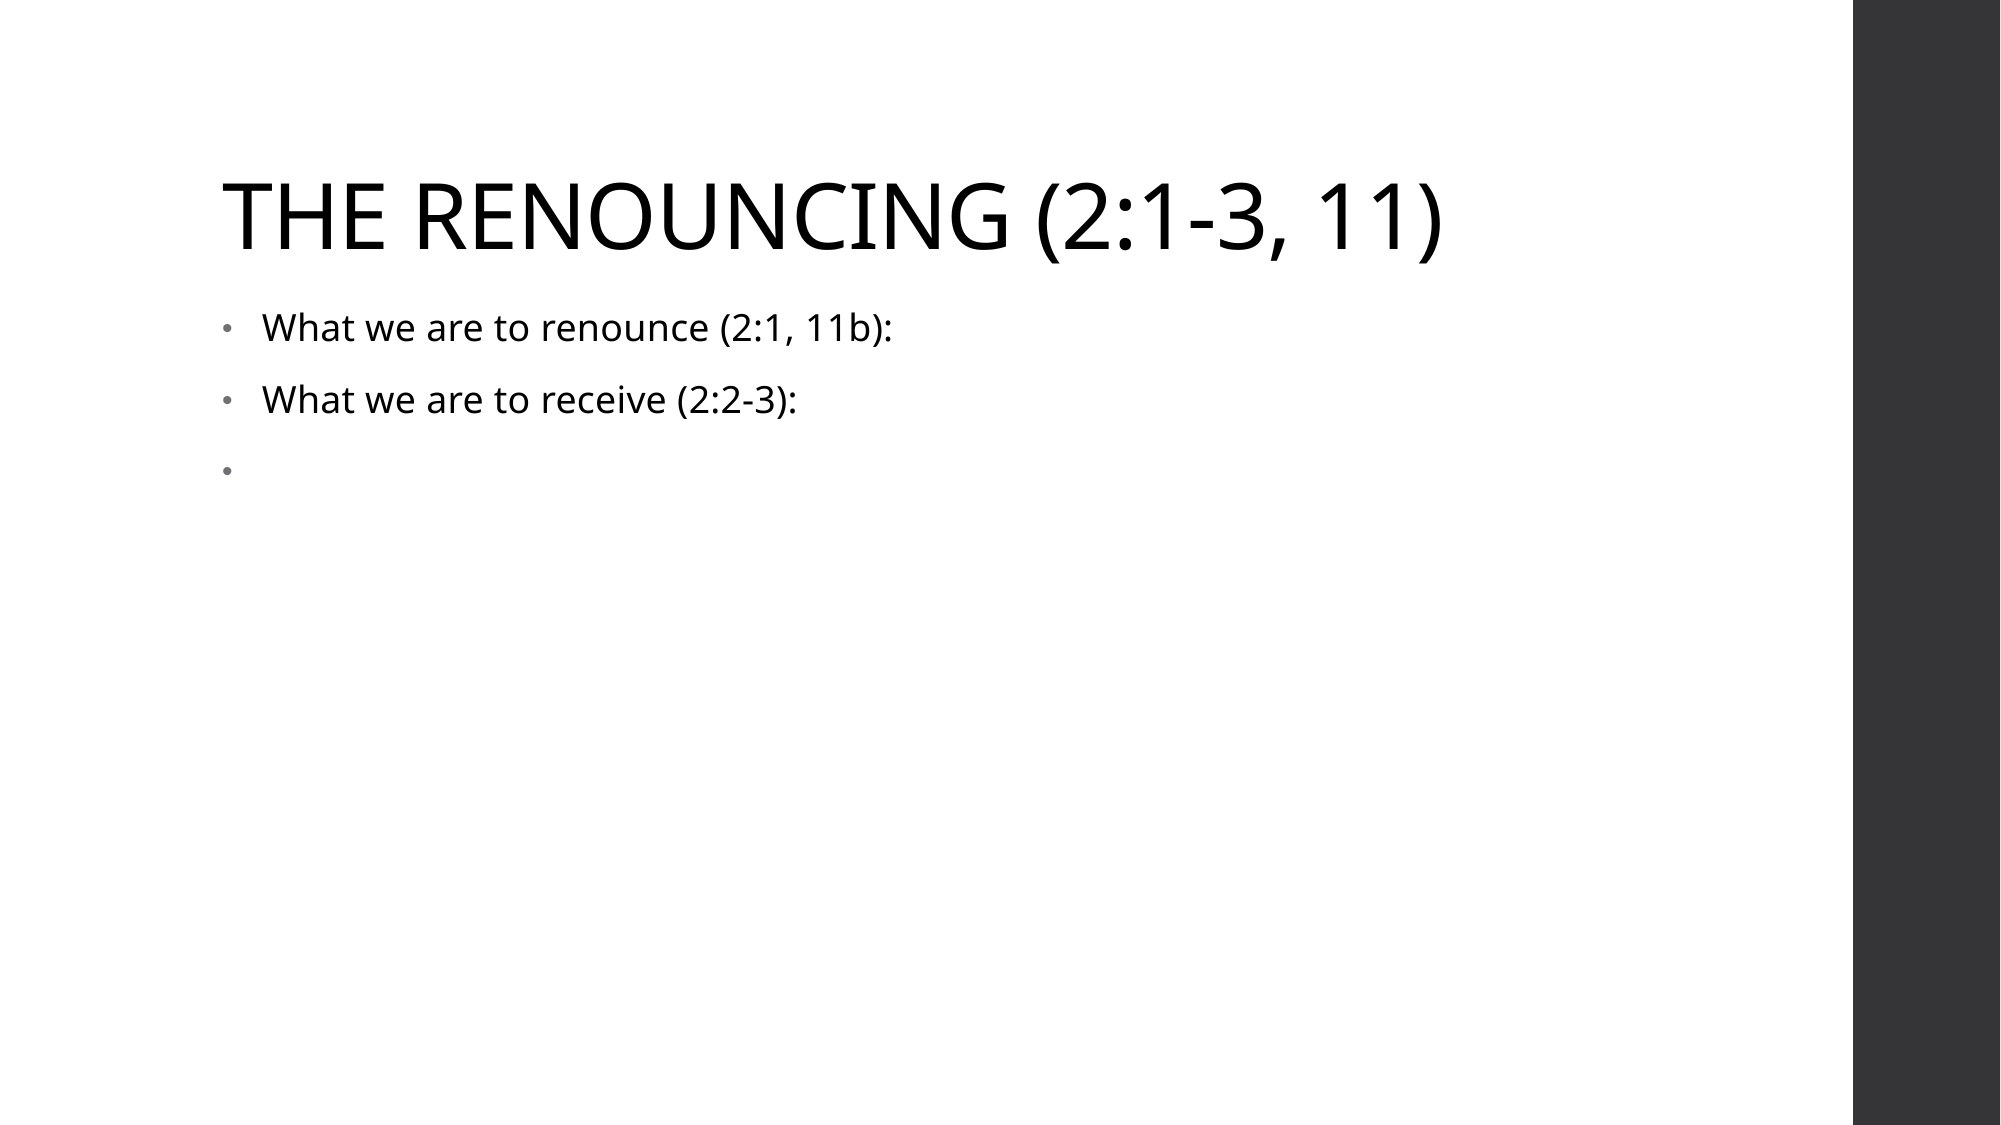

# THE RENOUNCING (2:1-3, 11)
 What we are to renounce (2:1, 11b):
 What we are to receive (2:2-3):